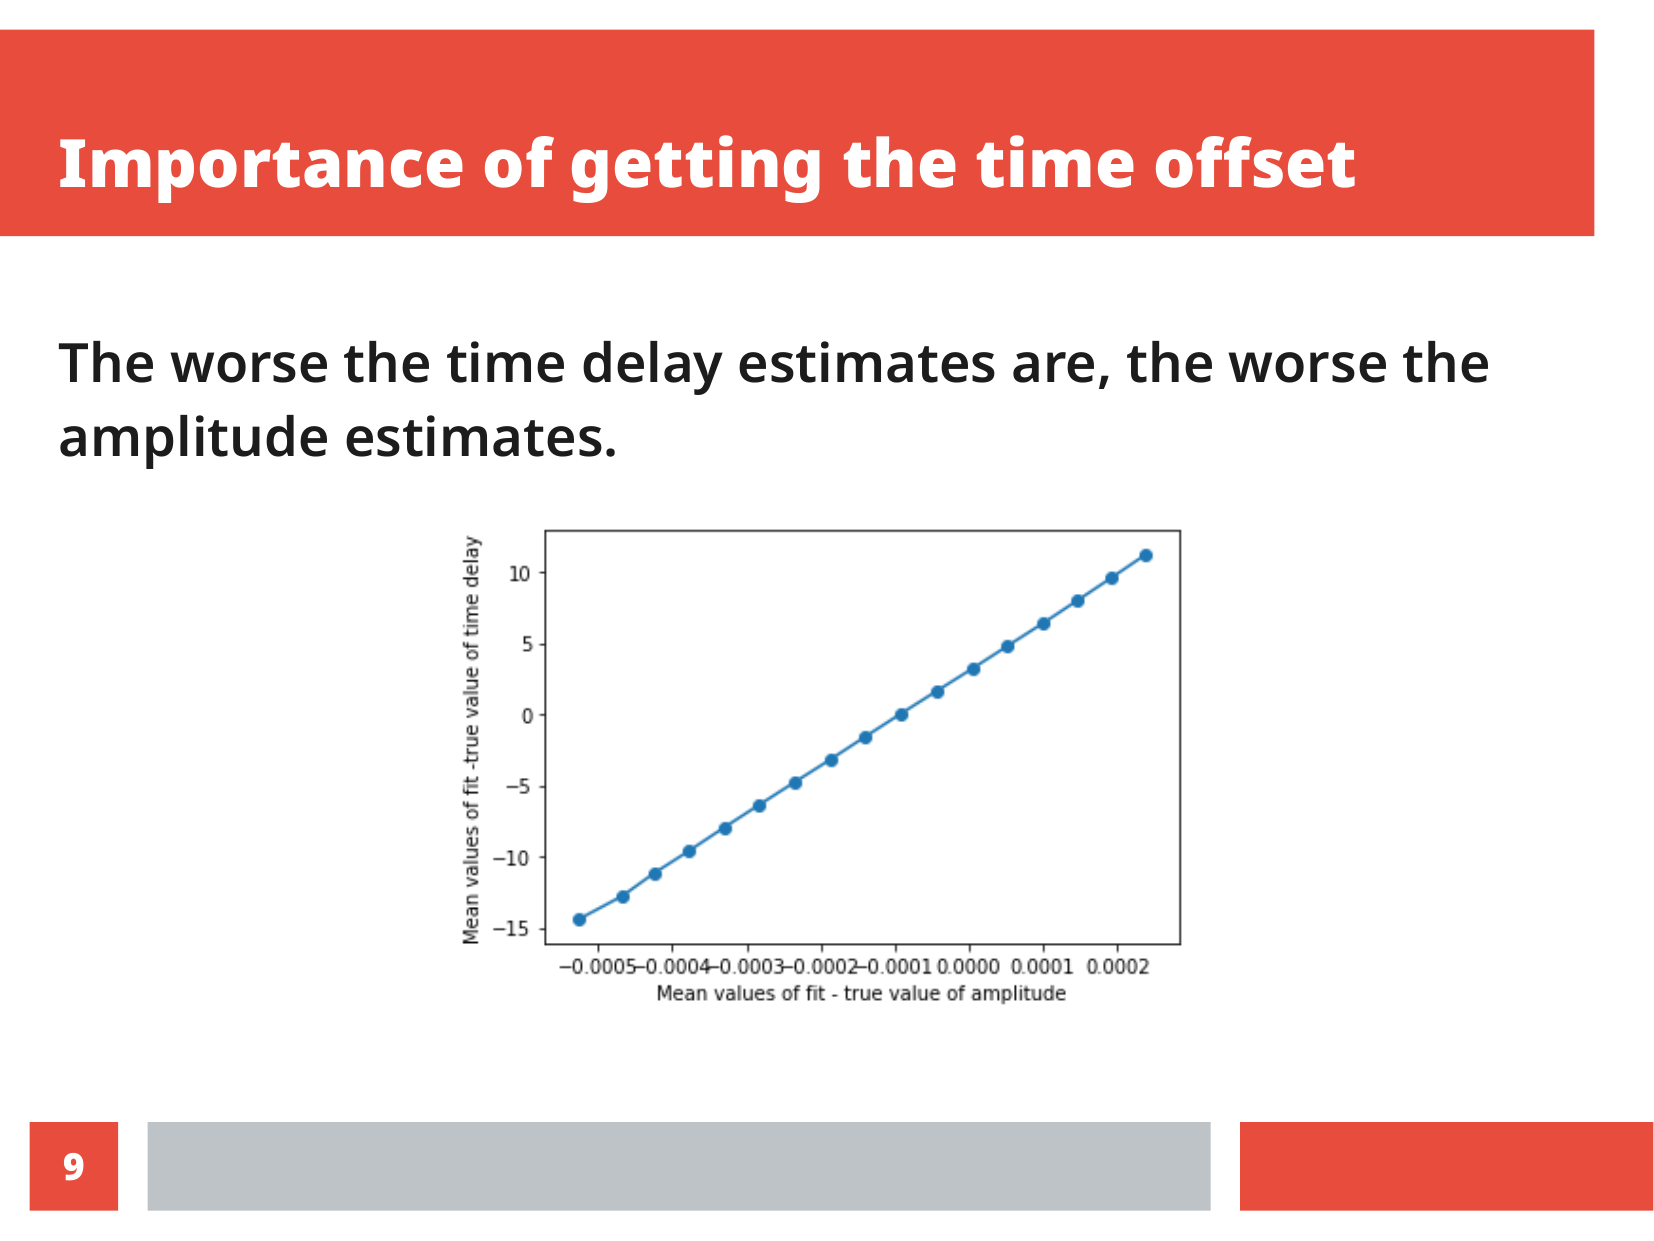

# Importance of getting the time offset
The worse the time delay estimates are, the worse the amplitude estimates.
9